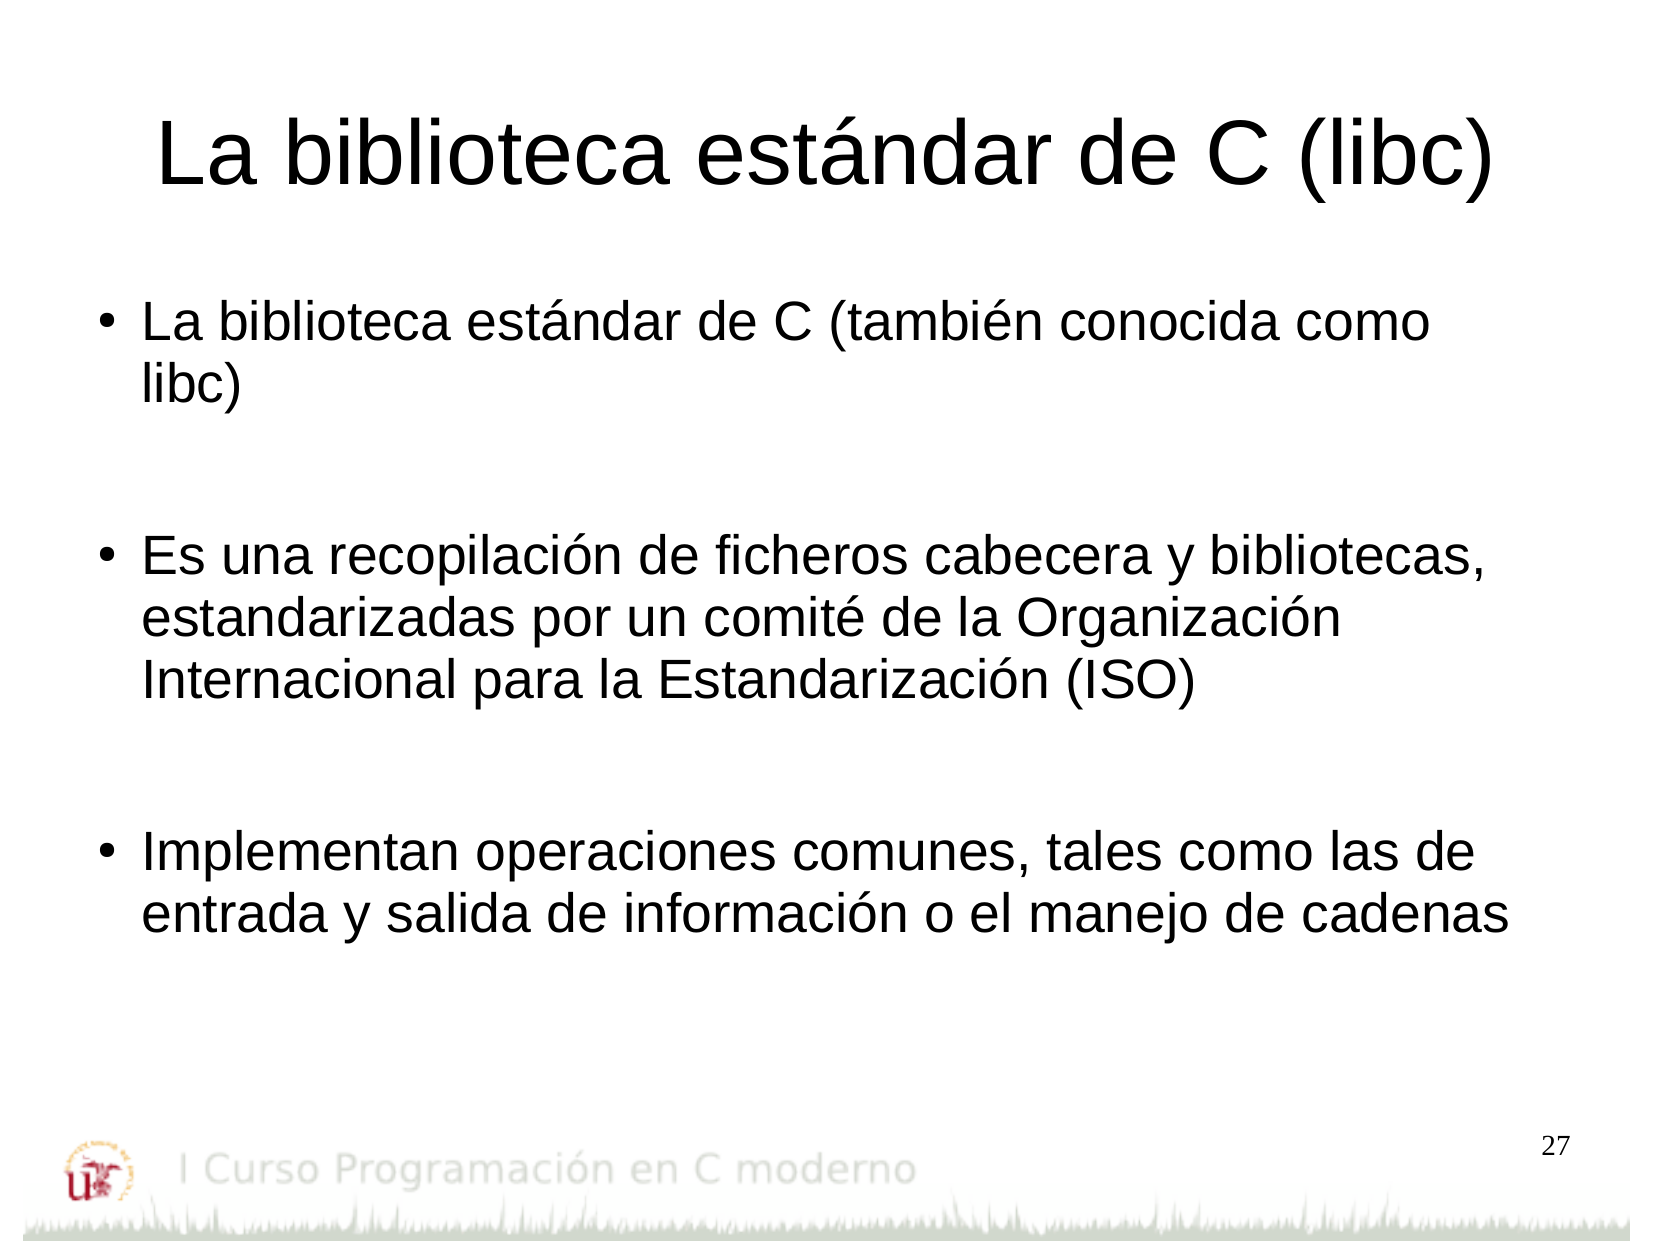

# La biblioteca estándar de C (libc)
La biblioteca estándar de C (también conocida como libc)
Es una recopilación de ficheros cabecera y bibliotecas, estandarizadas por un comité de la Organización Internacional para la Estandarización (ISO)
Implementan operaciones comunes, tales como las de entrada y salida de información o el manejo de cadenas
27